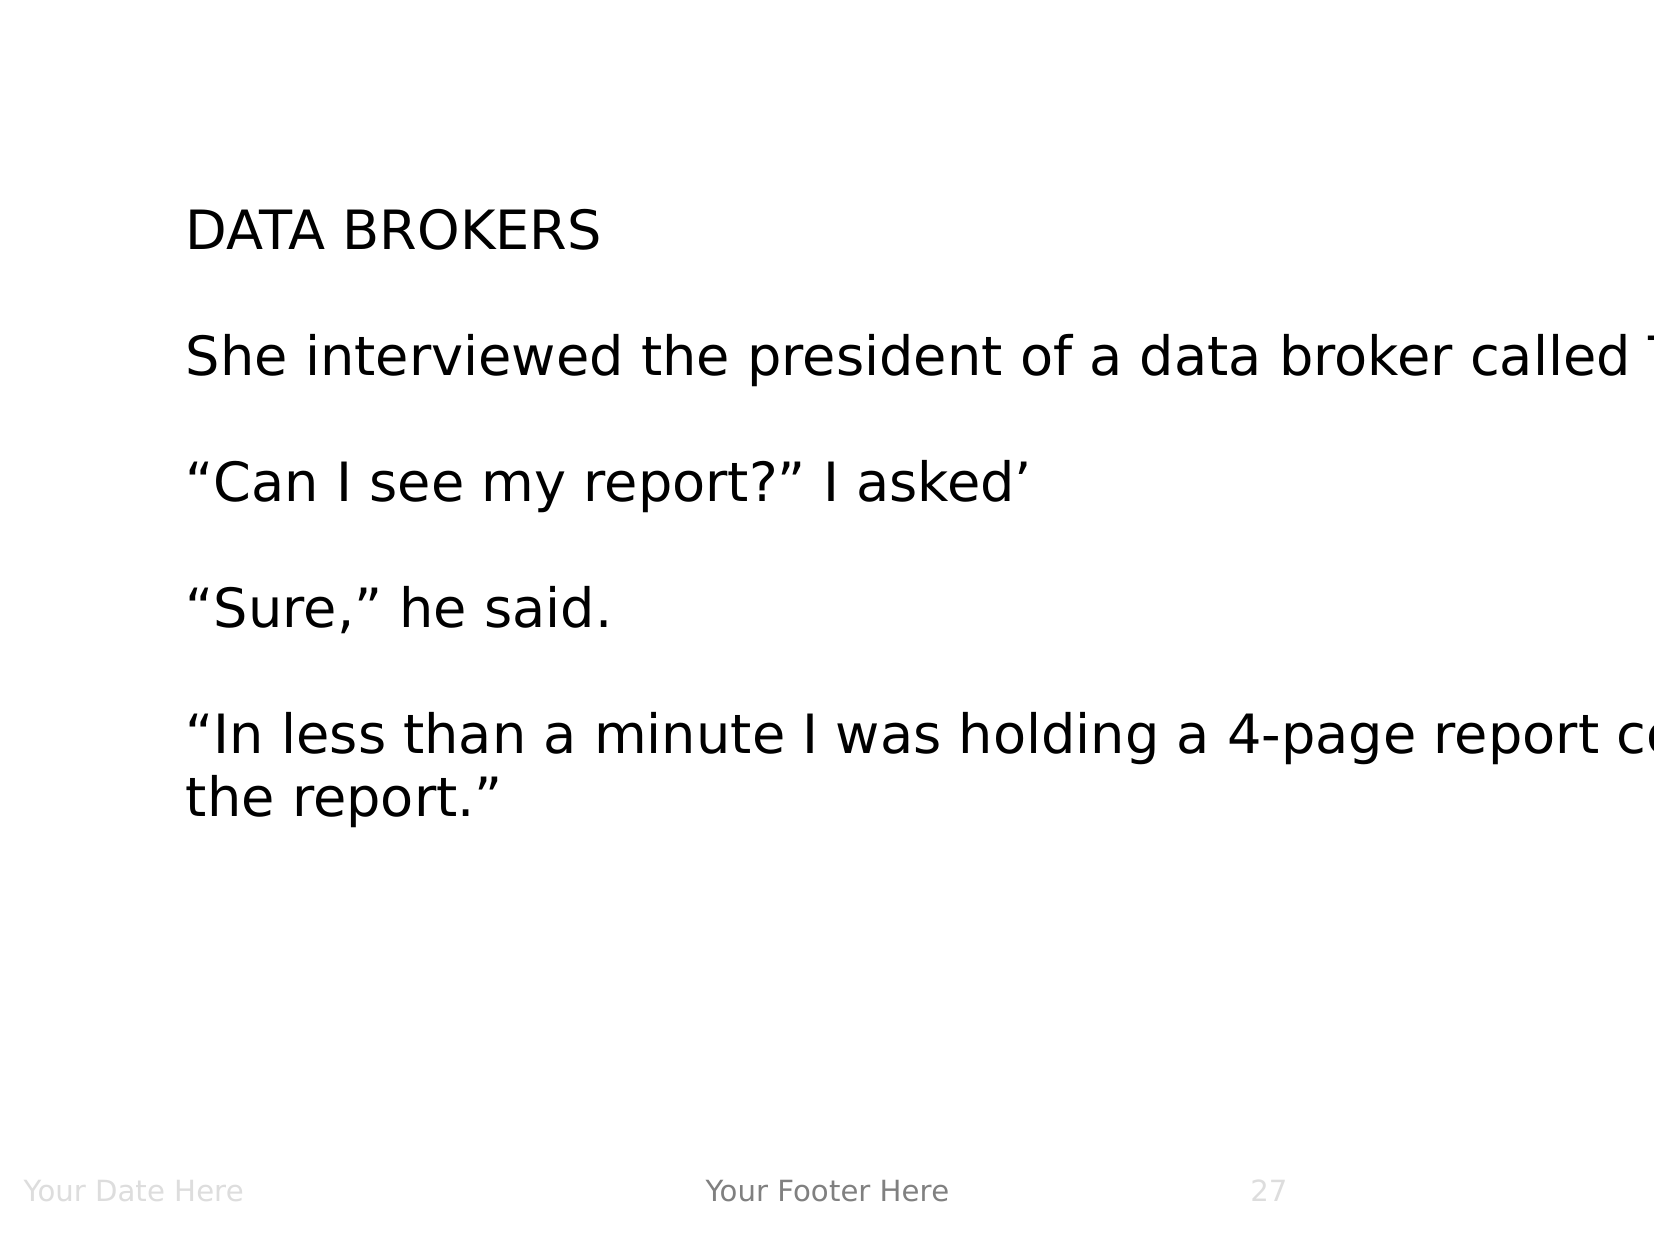

DATA BROKERS
She interviewed the president of a data broker called TLO.
“Can I see my report?” I asked’
“Sure,” he said.
“In less than a minute I was holding a 4-page report containing all my previous addresses—dating back to the number on my dorm room in college: #536B. There was not a single piece of inaccurate information in the report.”
Your Date Here
Your Footer Here